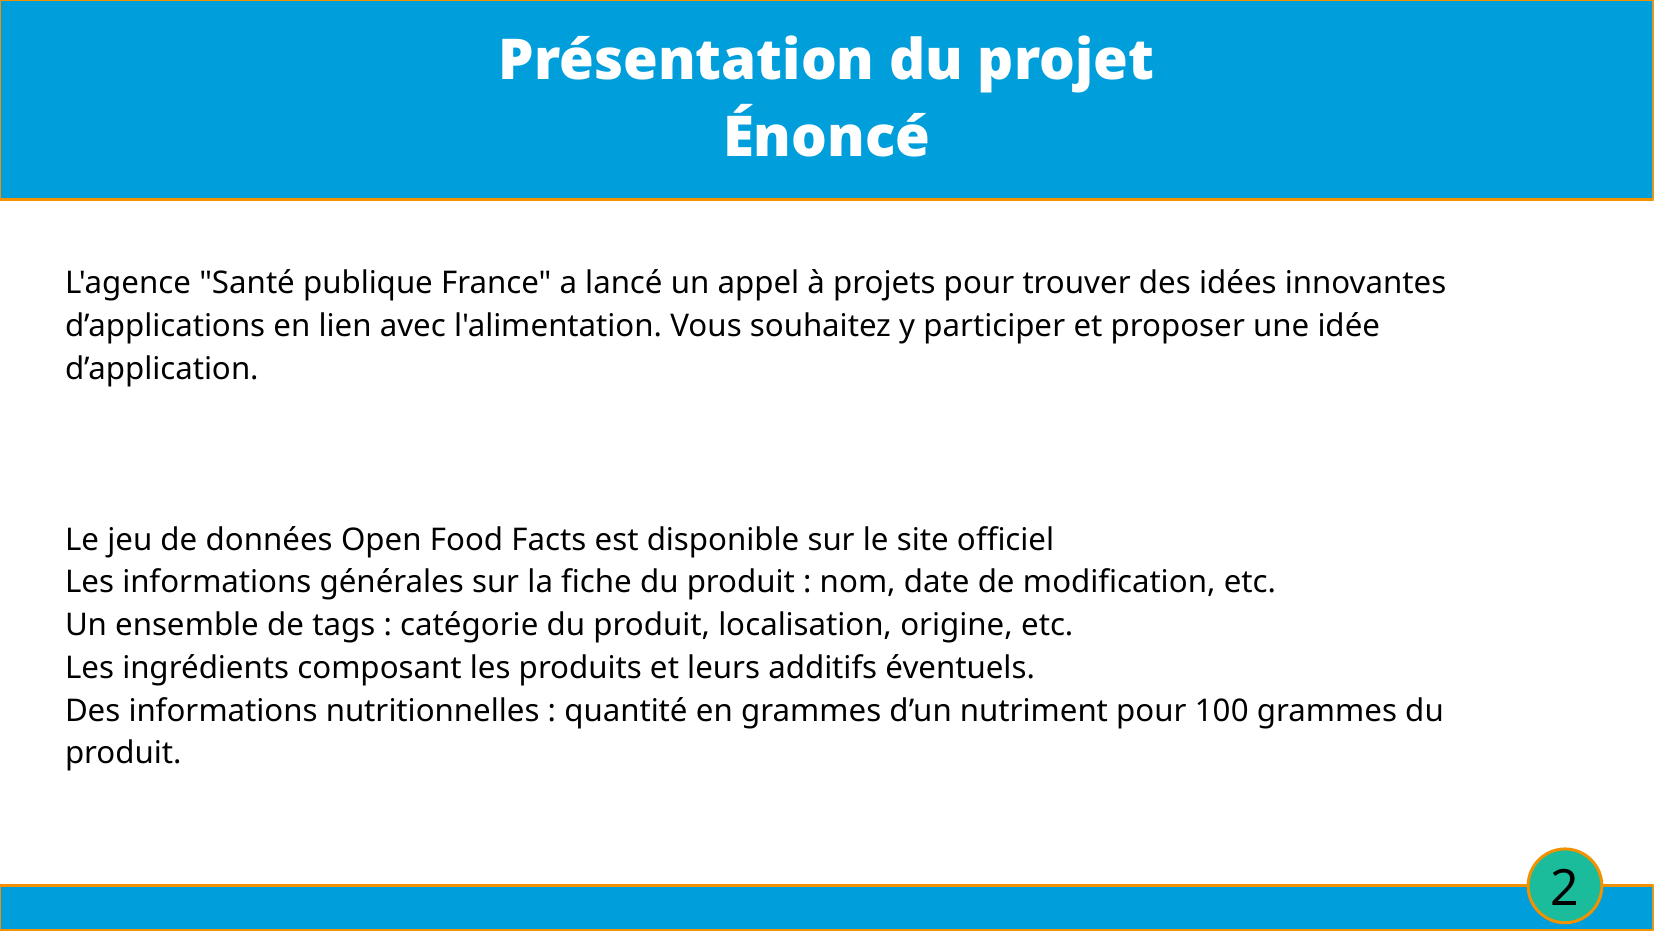

# Présentation du projet Énoncé
L'agence "Santé publique France" a lancé un appel à projets pour trouver des idées innovantes d’applications en lien avec l'alimentation. Vous souhaitez y participer et proposer une idée d’application.
Le jeu de données Open Food Facts est disponible sur le site officiel
Les informations générales sur la fiche du produit : nom, date de modification, etc.
Un ensemble de tags : catégorie du produit, localisation, origine, etc.
Les ingrédients composant les produits et leurs additifs éventuels.
Des informations nutritionnelles : quantité en grammes d’un nutriment pour 100 grammes du produit.